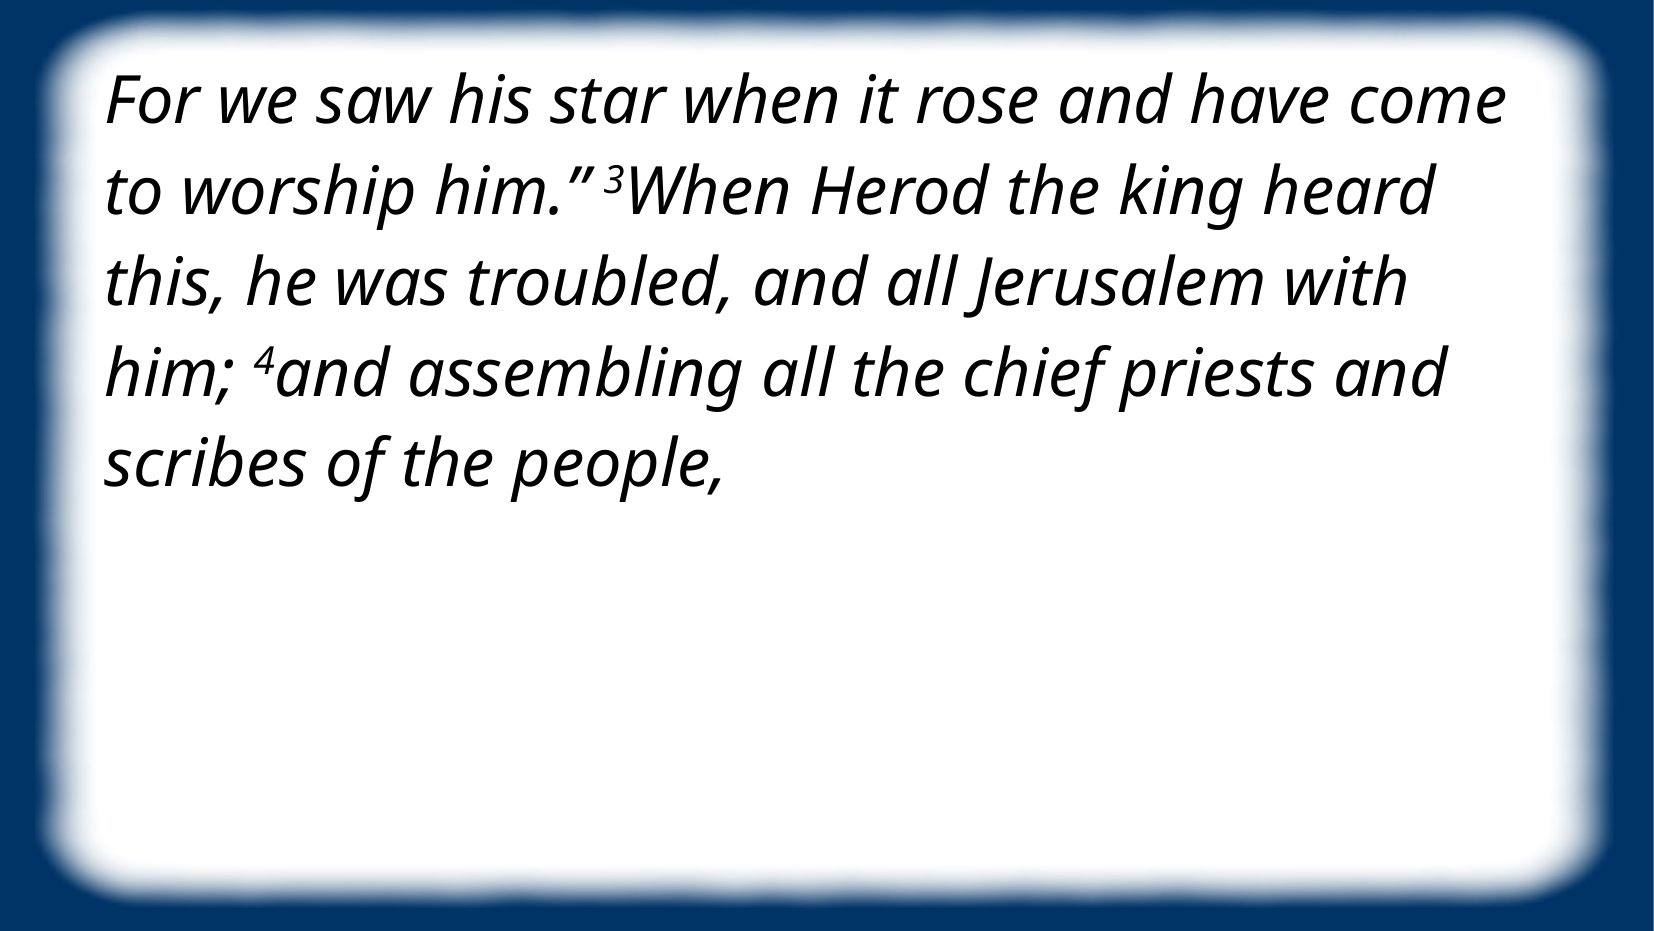

For we saw his star when it rose and have come to worship him.” 3When Herod the king heard this, he was troubled, and all Jerusalem with him; 4and assembling all the chief priests and scribes of the people,